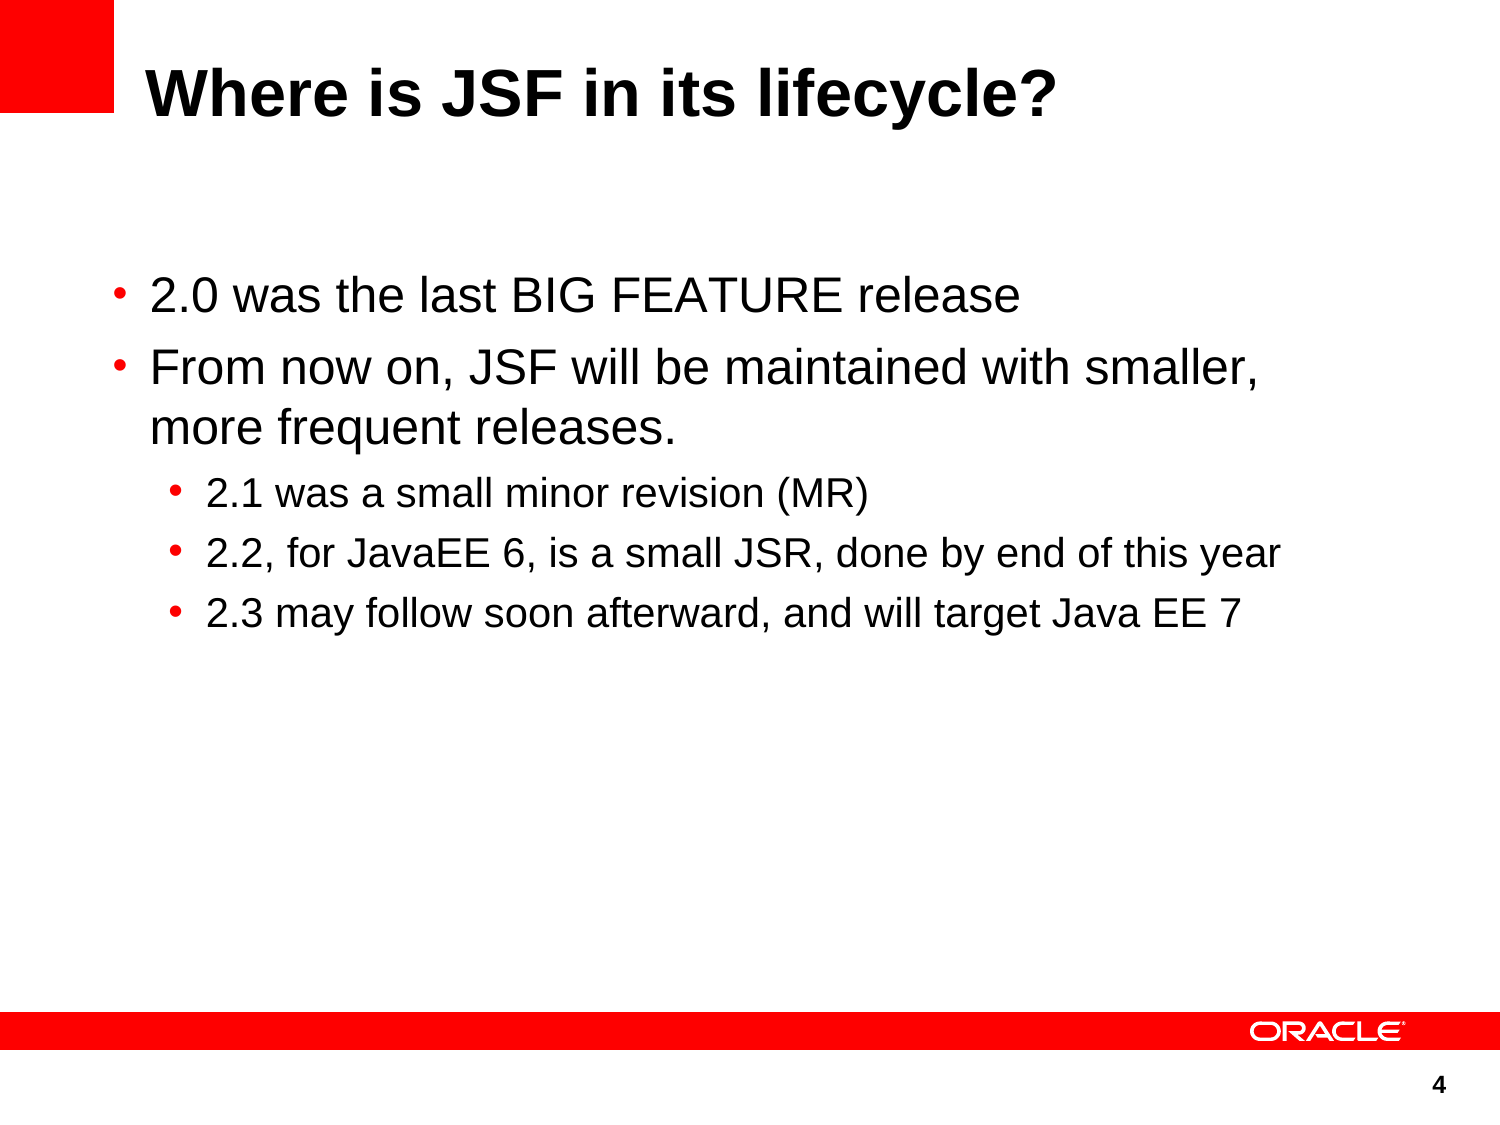

# Where is JSF in its lifecycle?
2.0 was the last BIG FEATURE release
From now on, JSF will be maintained with smaller, more frequent releases.
2.1 was a small minor revision (MR)
2.2, for JavaEE 6, is a small JSR, done by end of this year
2.3 may follow soon afterward, and will target Java EE 7